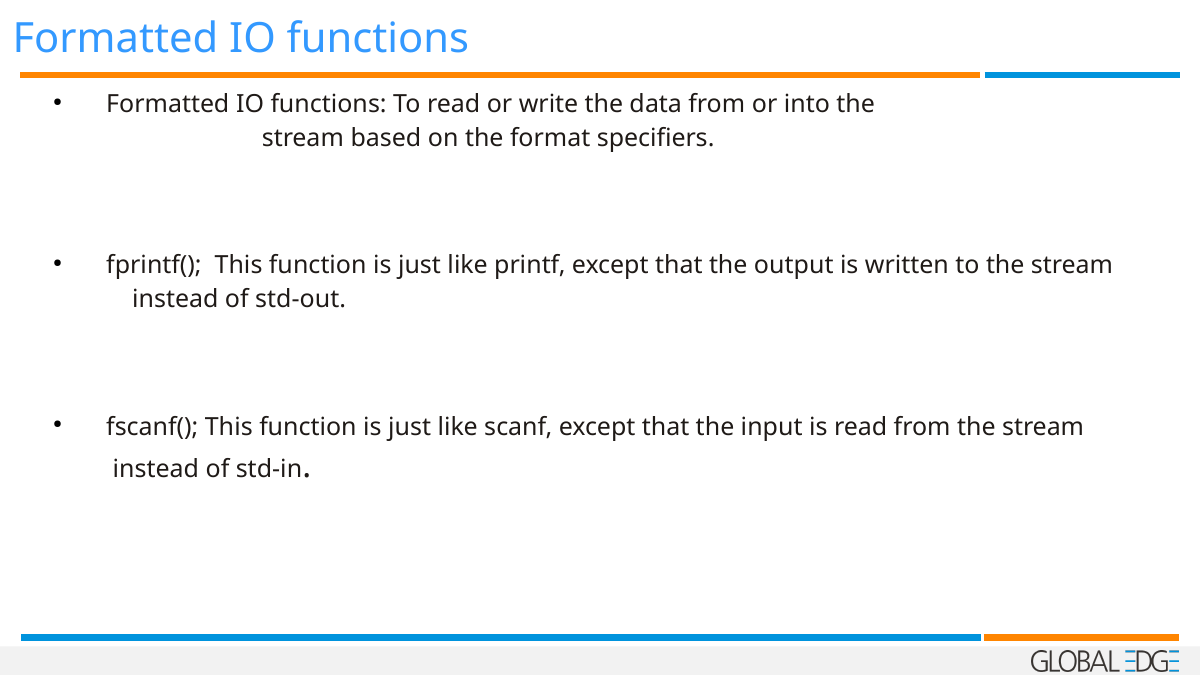

# Formatted IO functions
Formatted IO functions: To read or write the data from or into the stream based on the format specifiers.
fprintf(); This function is just like printf, except that the output is written to the stream instead of std-out.
fscanf(); This function is just like scanf, except that the input is read from the stream instead of std-in.